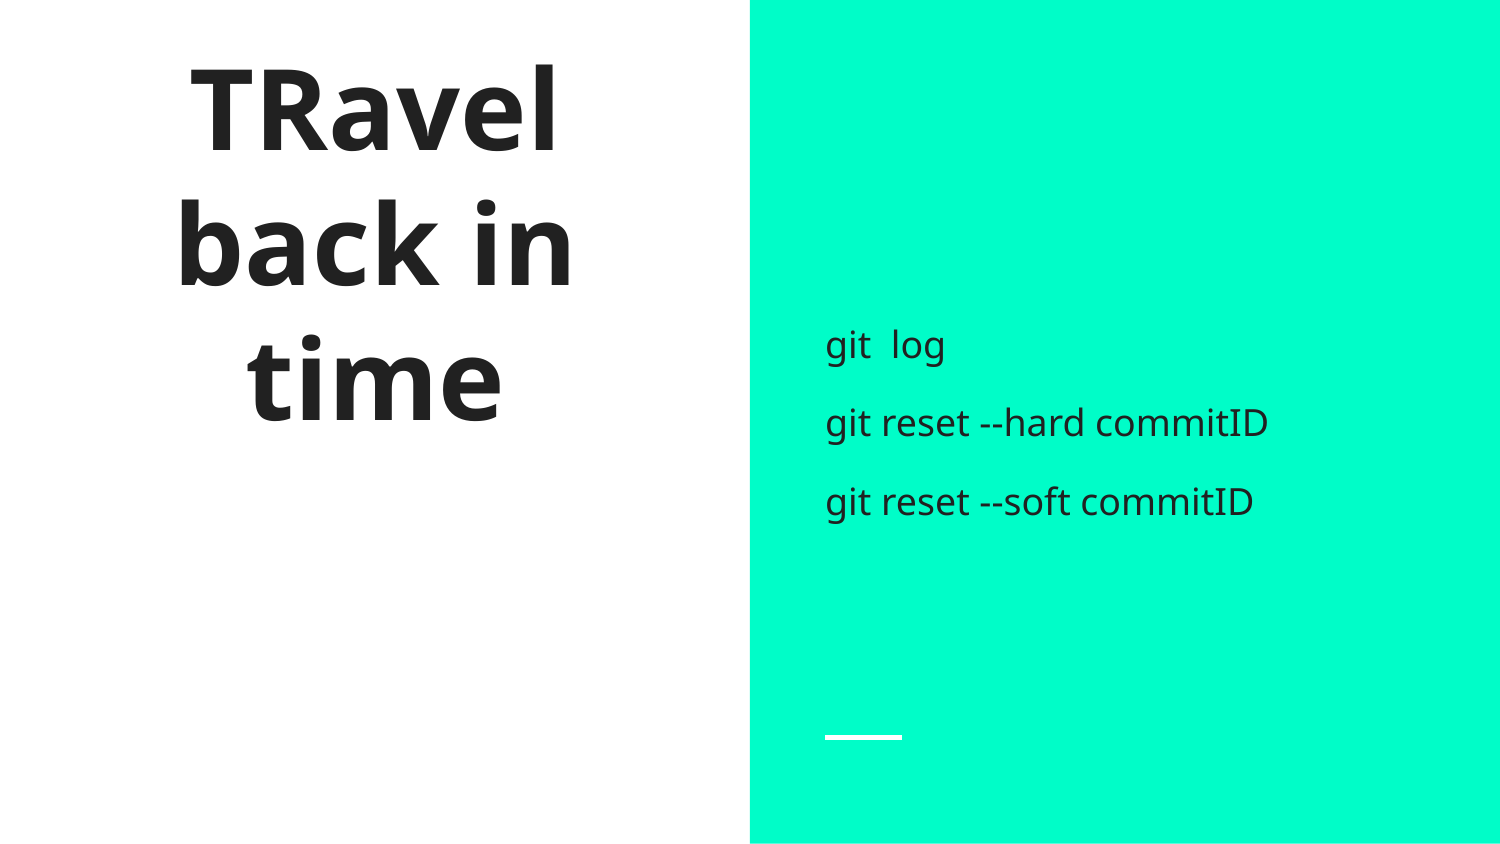

git log
git reset --hard commitID
git reset --soft commitID
# TRavel back in time